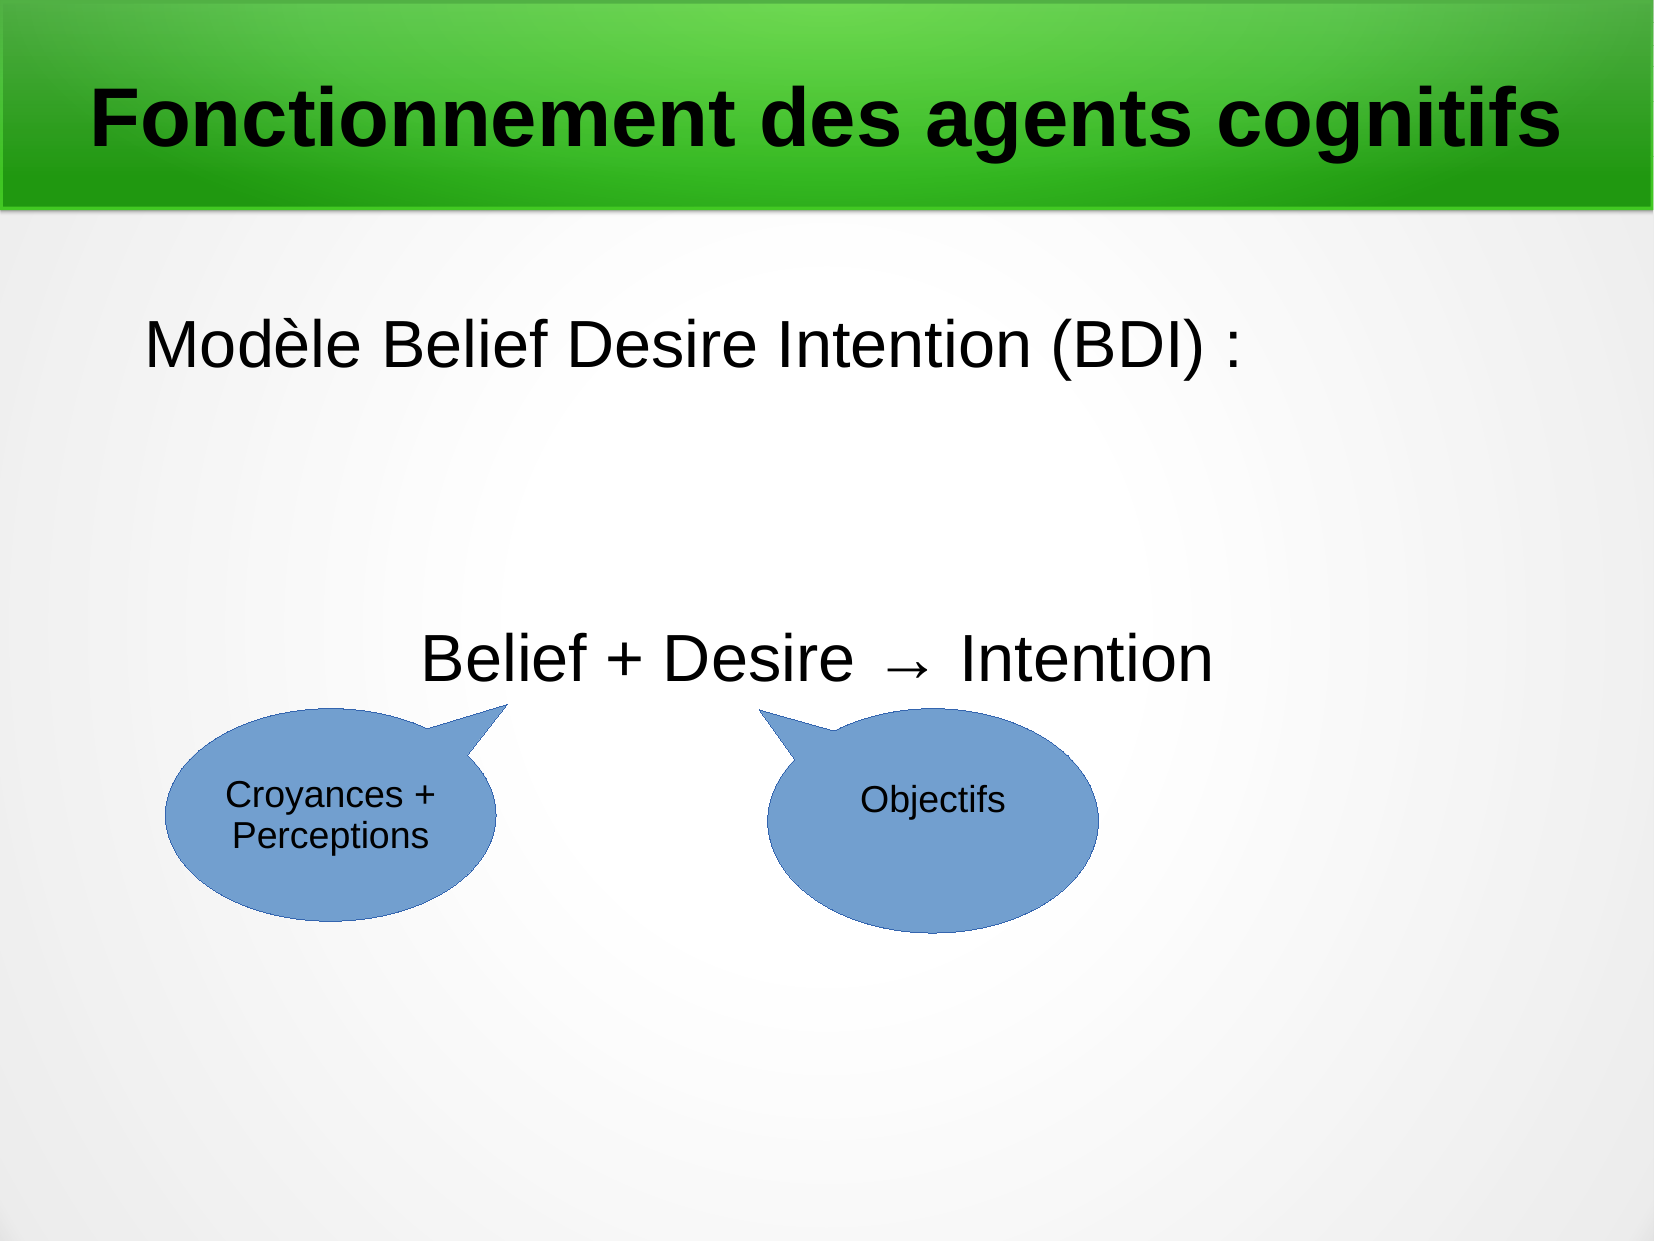

# Fonctionnement des agents cognitifs
Belief + Desire → Intention
Modèle Belief Desire Intention (BDI) :
Croyances +
Perceptions
Objectifs